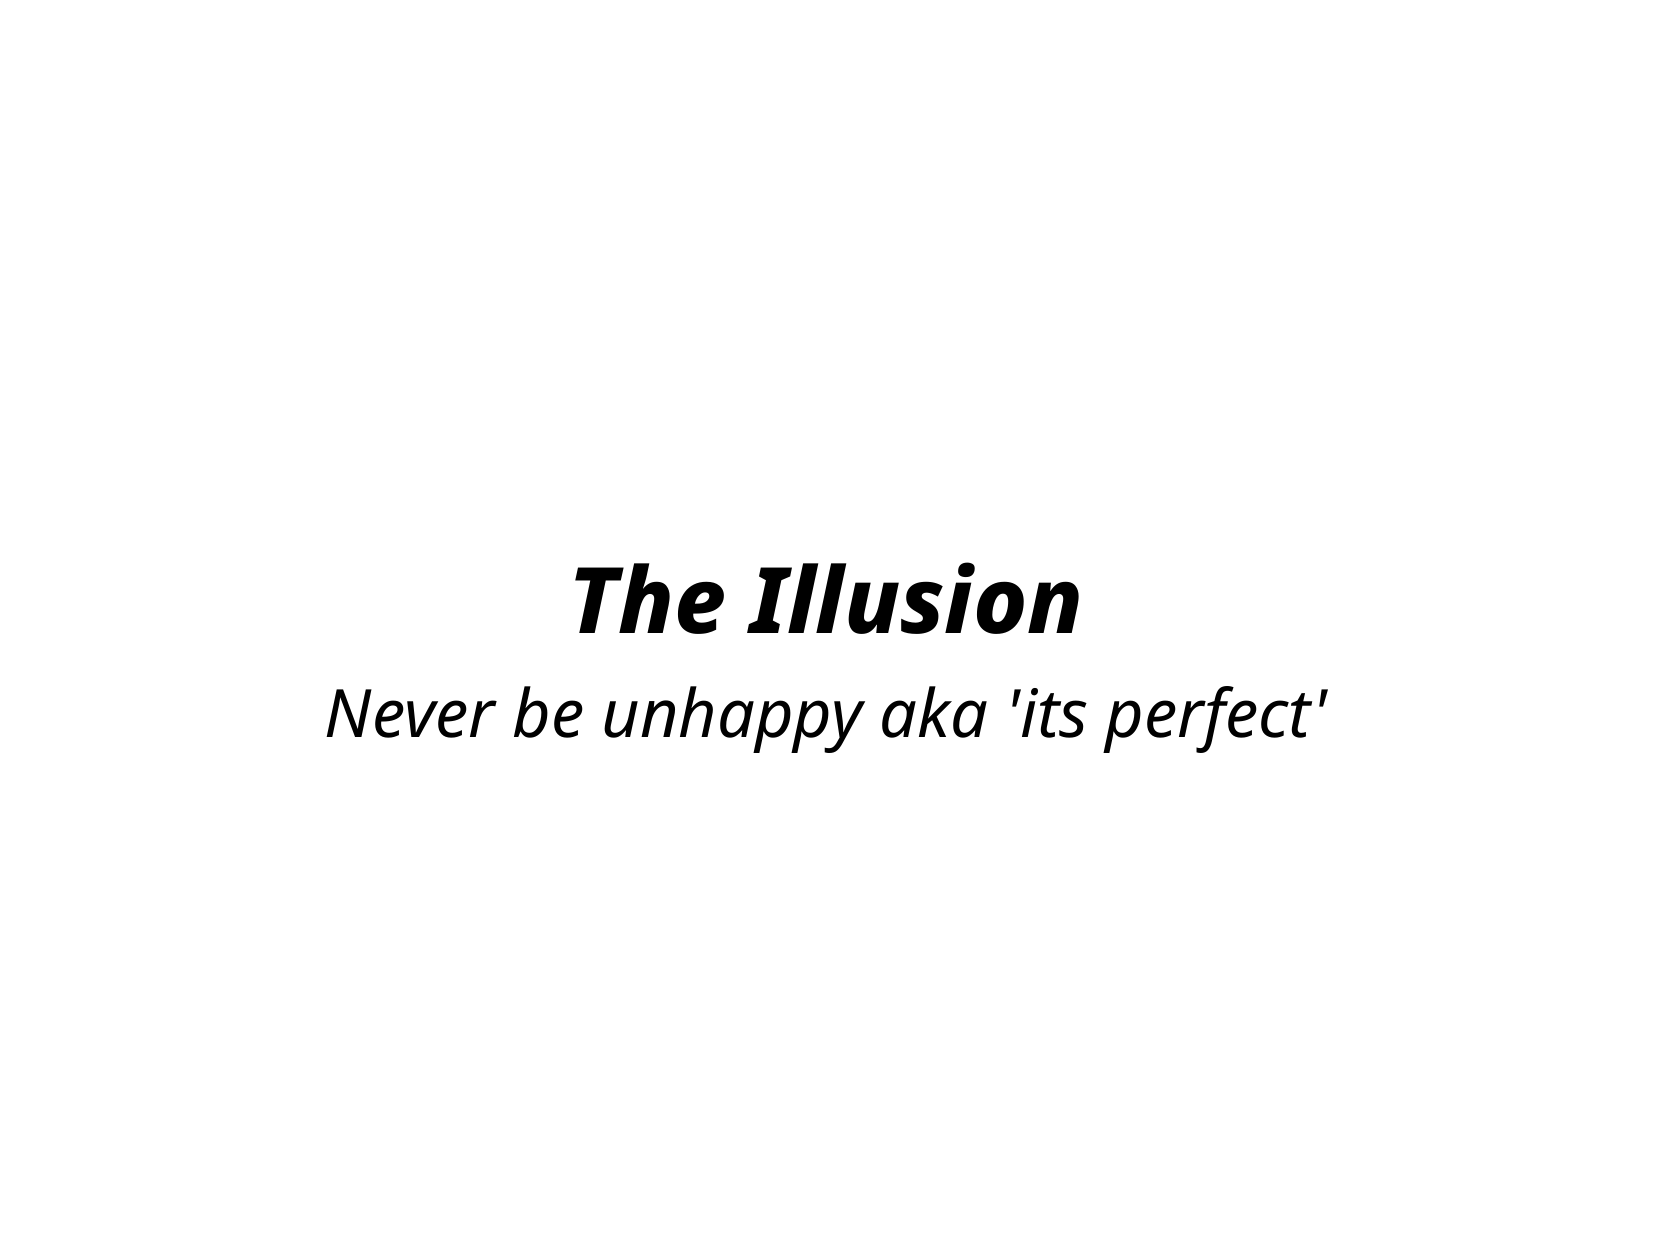

The Illusion
# Never be unhappy aka 'its perfect'